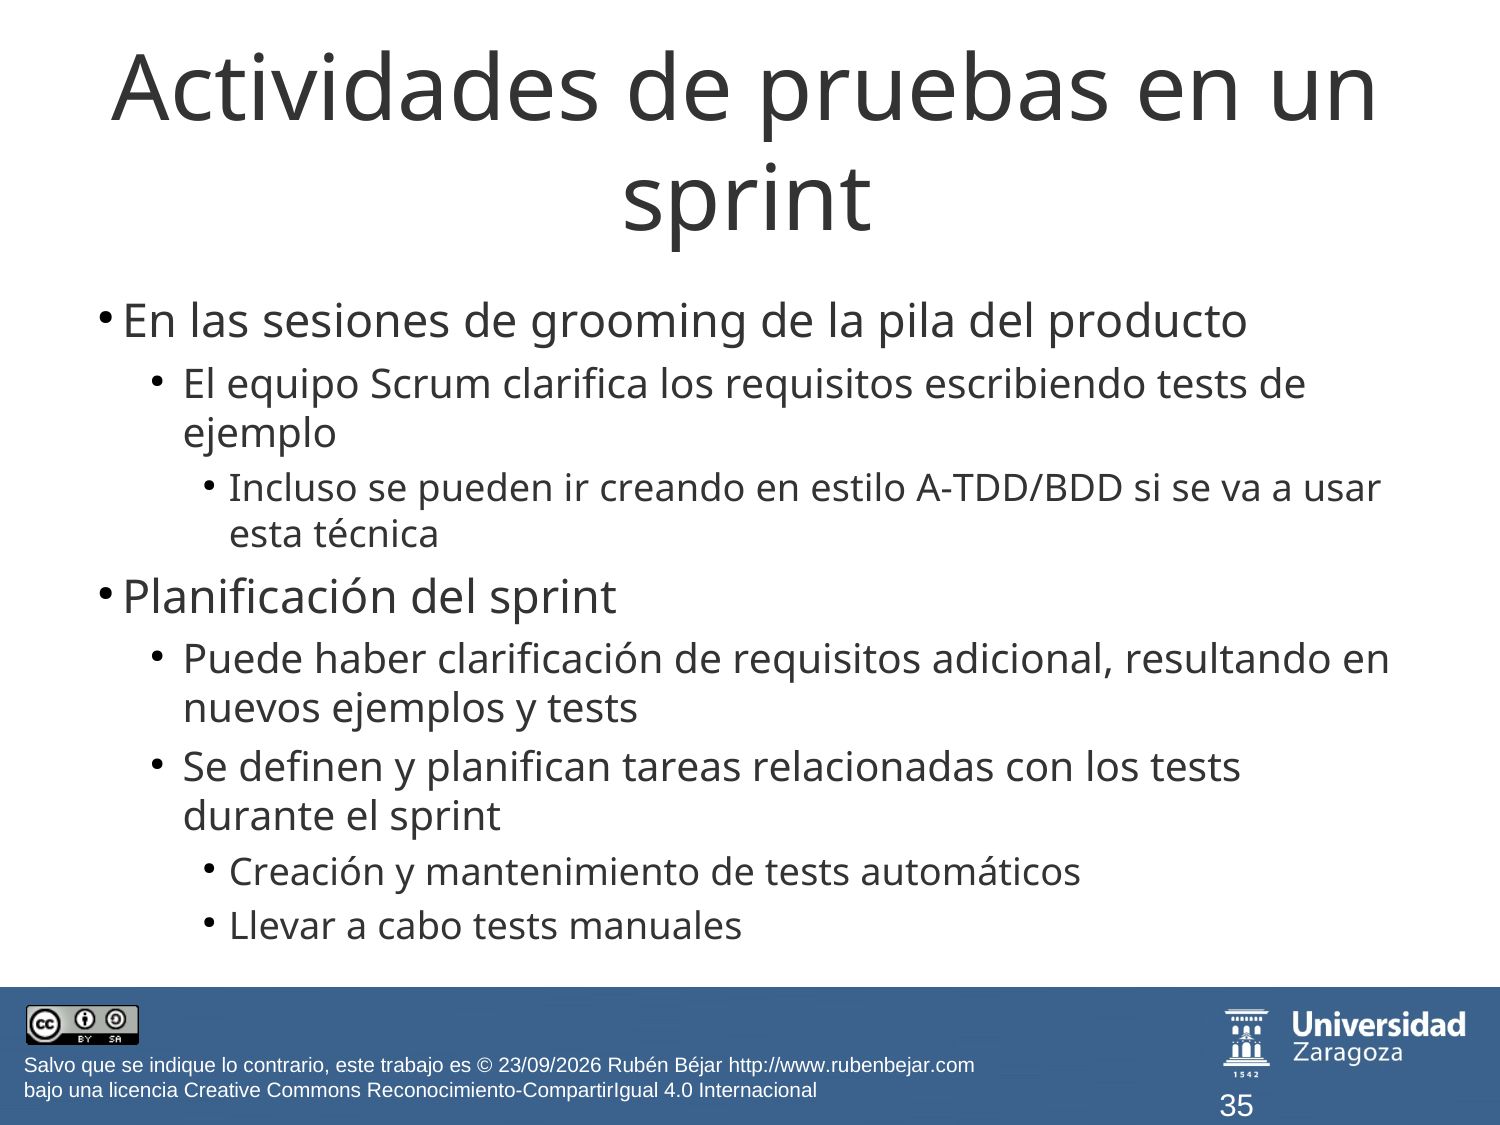

# Actividades de pruebas en un sprint
En las sesiones de grooming de la pila del producto
El equipo Scrum clarifica los requisitos escribiendo tests de ejemplo
Incluso se pueden ir creando en estilo A-TDD/BDD si se va a usar esta técnica
Planificación del sprint
Puede haber clarificación de requisitos adicional, resultando en nuevos ejemplos y tests
Se definen y planifican tareas relacionadas con los tests durante el sprint
Creación y mantenimiento de tests automáticos
Llevar a cabo tests manuales